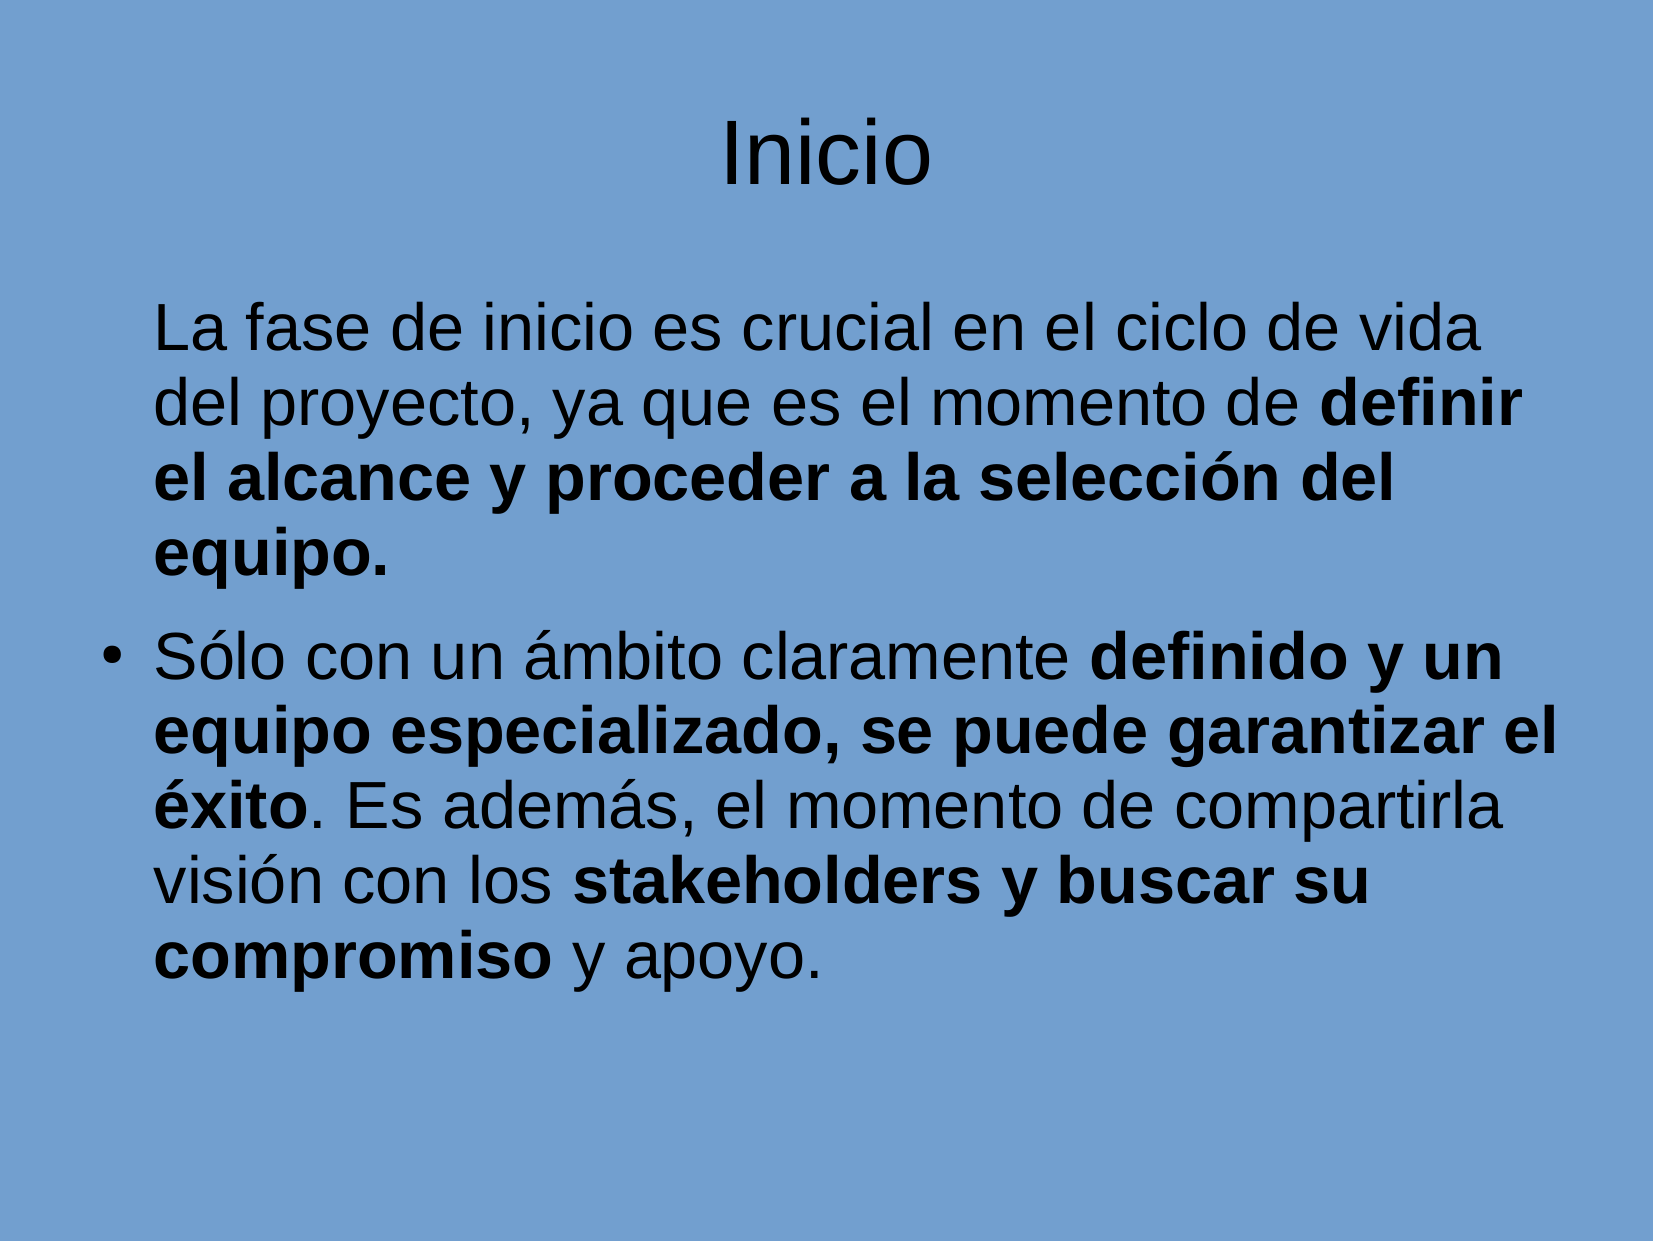

# Inicio
La fase de inicio es crucial en el ciclo de vida del proyecto, ya que es el momento de definir el alcance y proceder a la selección del equipo.
Sólo con un ámbito claramente definido y un equipo especializado, se puede garantizar el éxito. Es además, el momento de compartirla visión con los stakeholders y buscar su compromiso y apoyo.